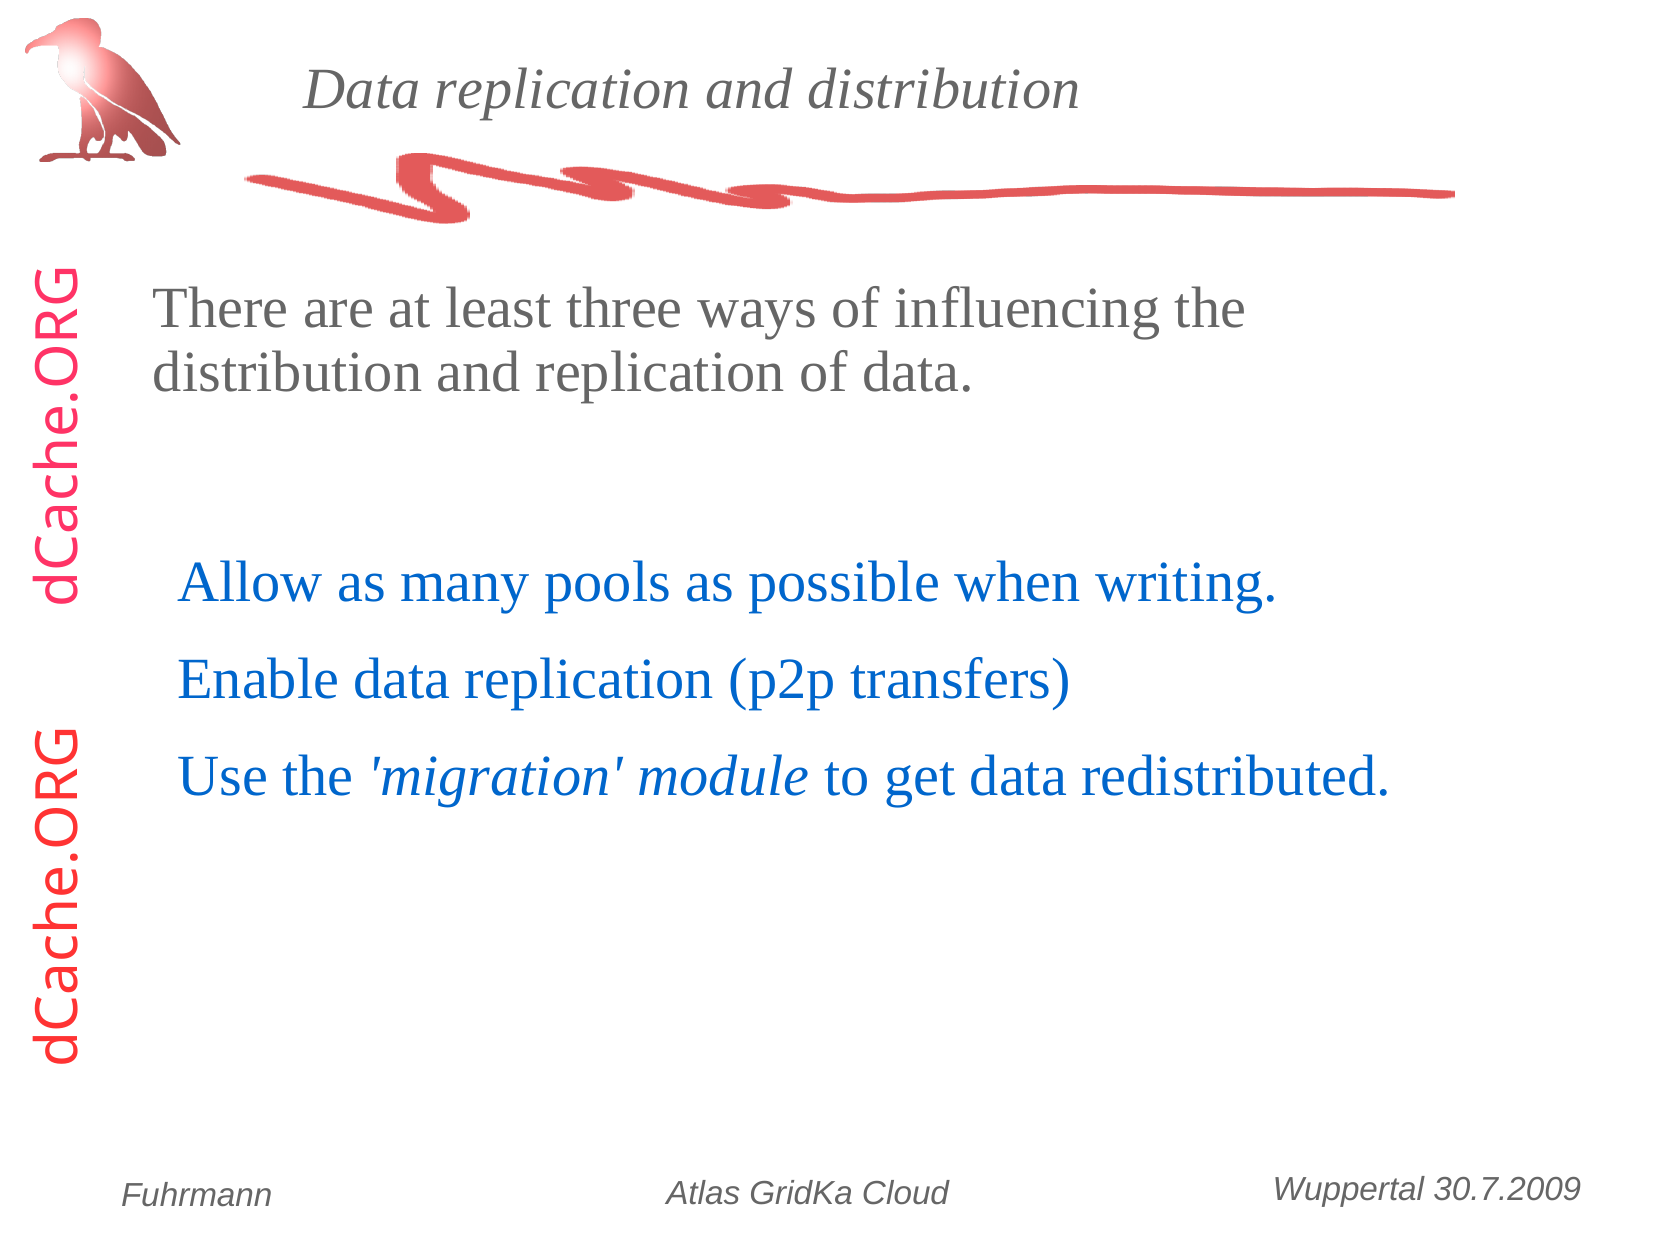

Data replication and distribution
There are at least three ways of influencing the distribution and replication of data.
Allow as many pools as possible when writing.
Enable data replication (p2p transfers)
Use the 'migration' module to get data redistributed.